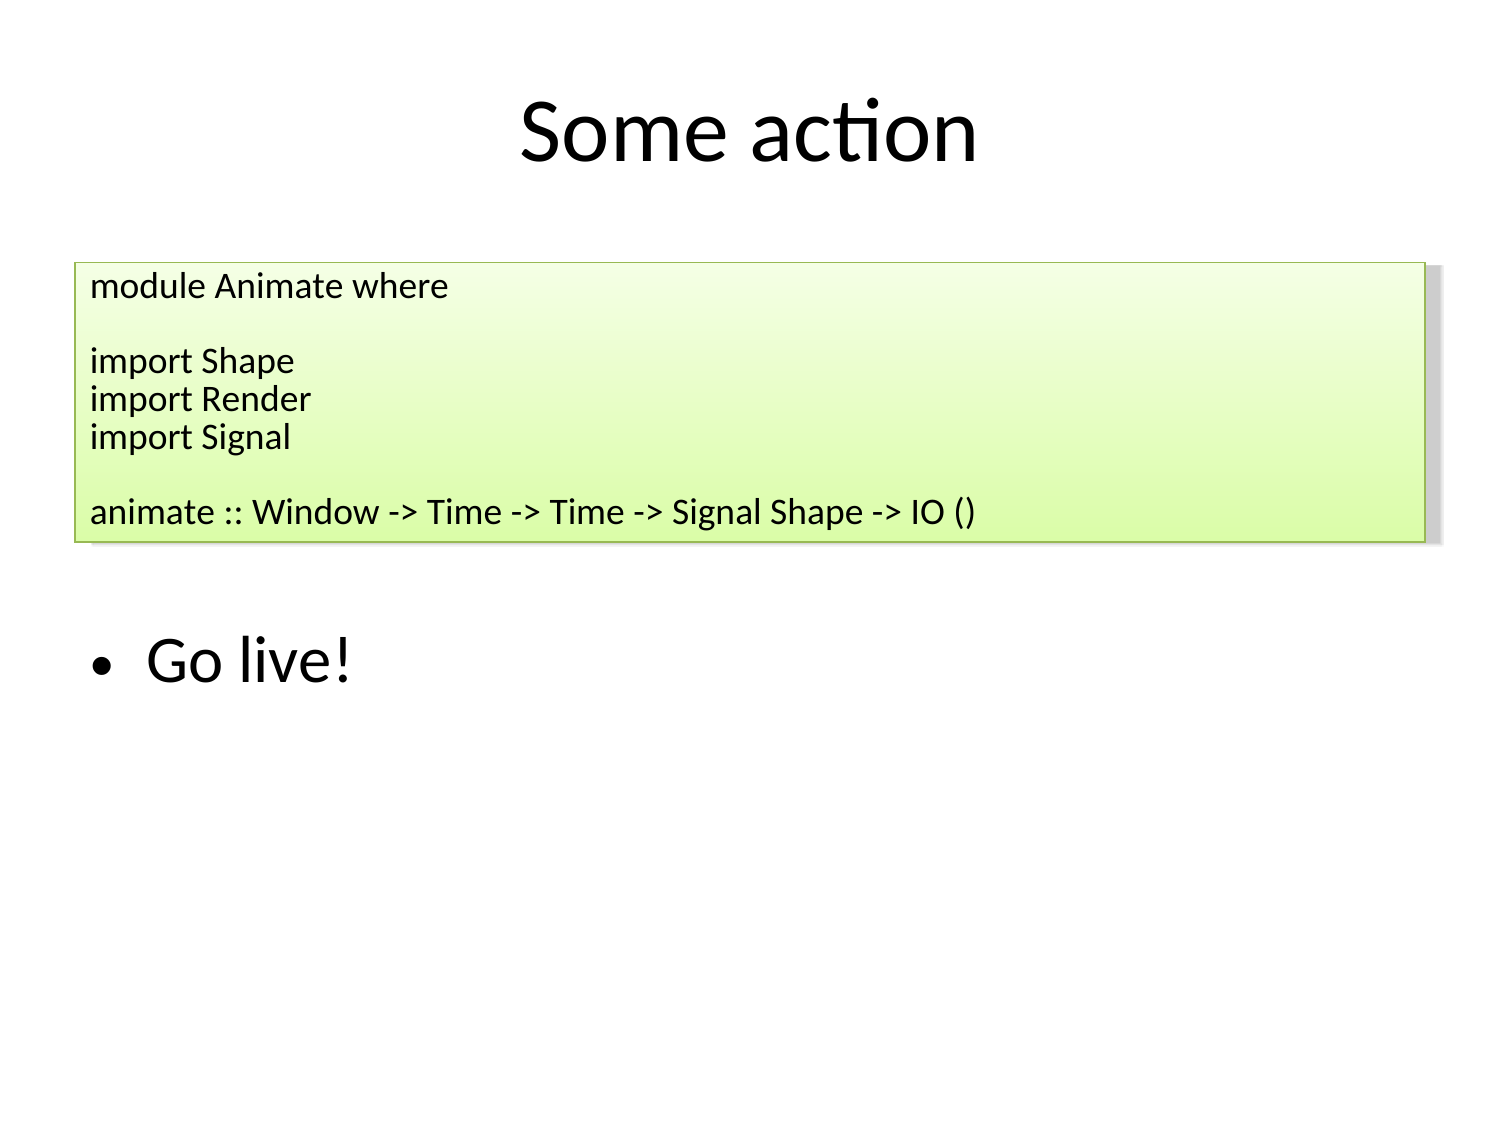

# Some action
module Animate where
import Shape
import Render
import Signal
animate :: Window -> Time -> Time -> Signal Shape -> IO ()
Go live!